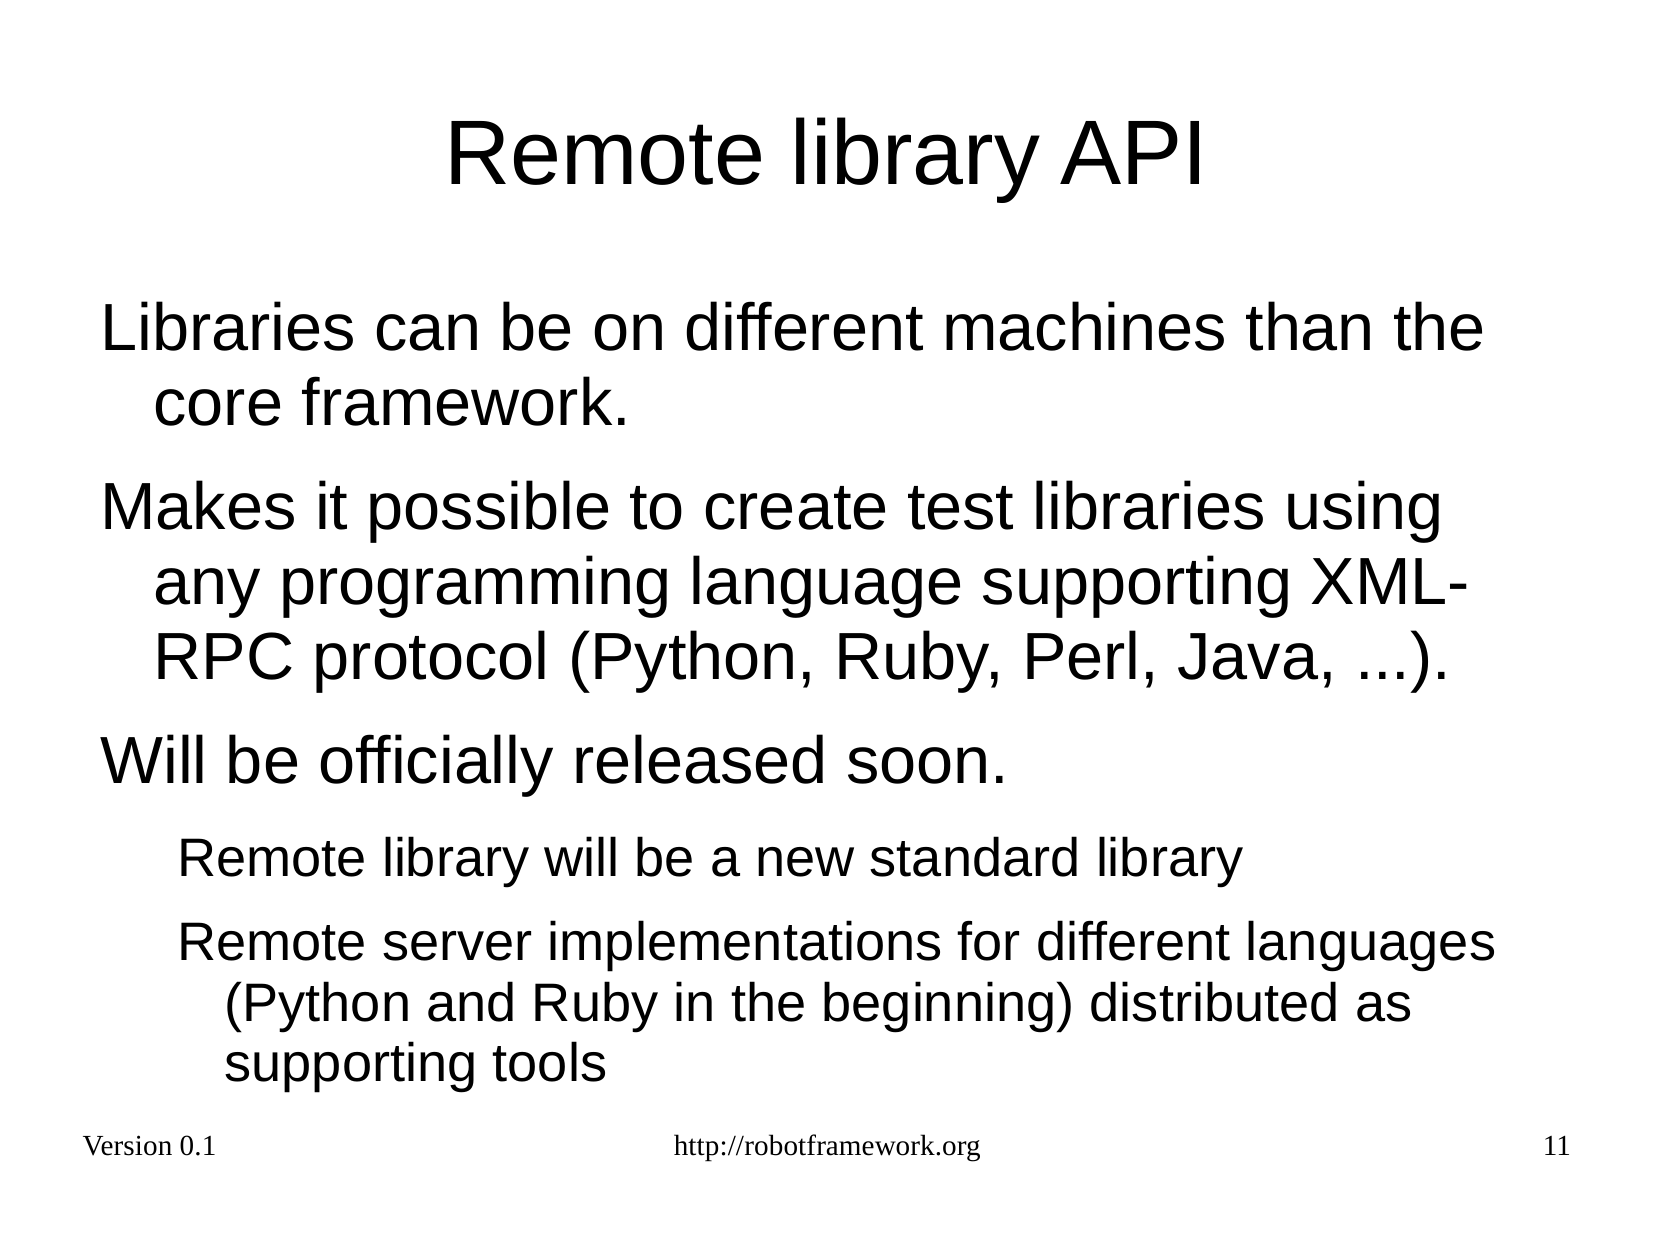

# Remote library API
Libraries can be on different machines than the core framework.
Makes it possible to create test libraries using any programming language supporting XML-RPC protocol (Python, Ruby, Perl, Java, ...).
Will be officially released soon.
Remote library will be a new standard library
Remote server implementations for different languages (Python and Ruby in the beginning) distributed as supporting tools
Version 0.1
http://robotframework.org
11